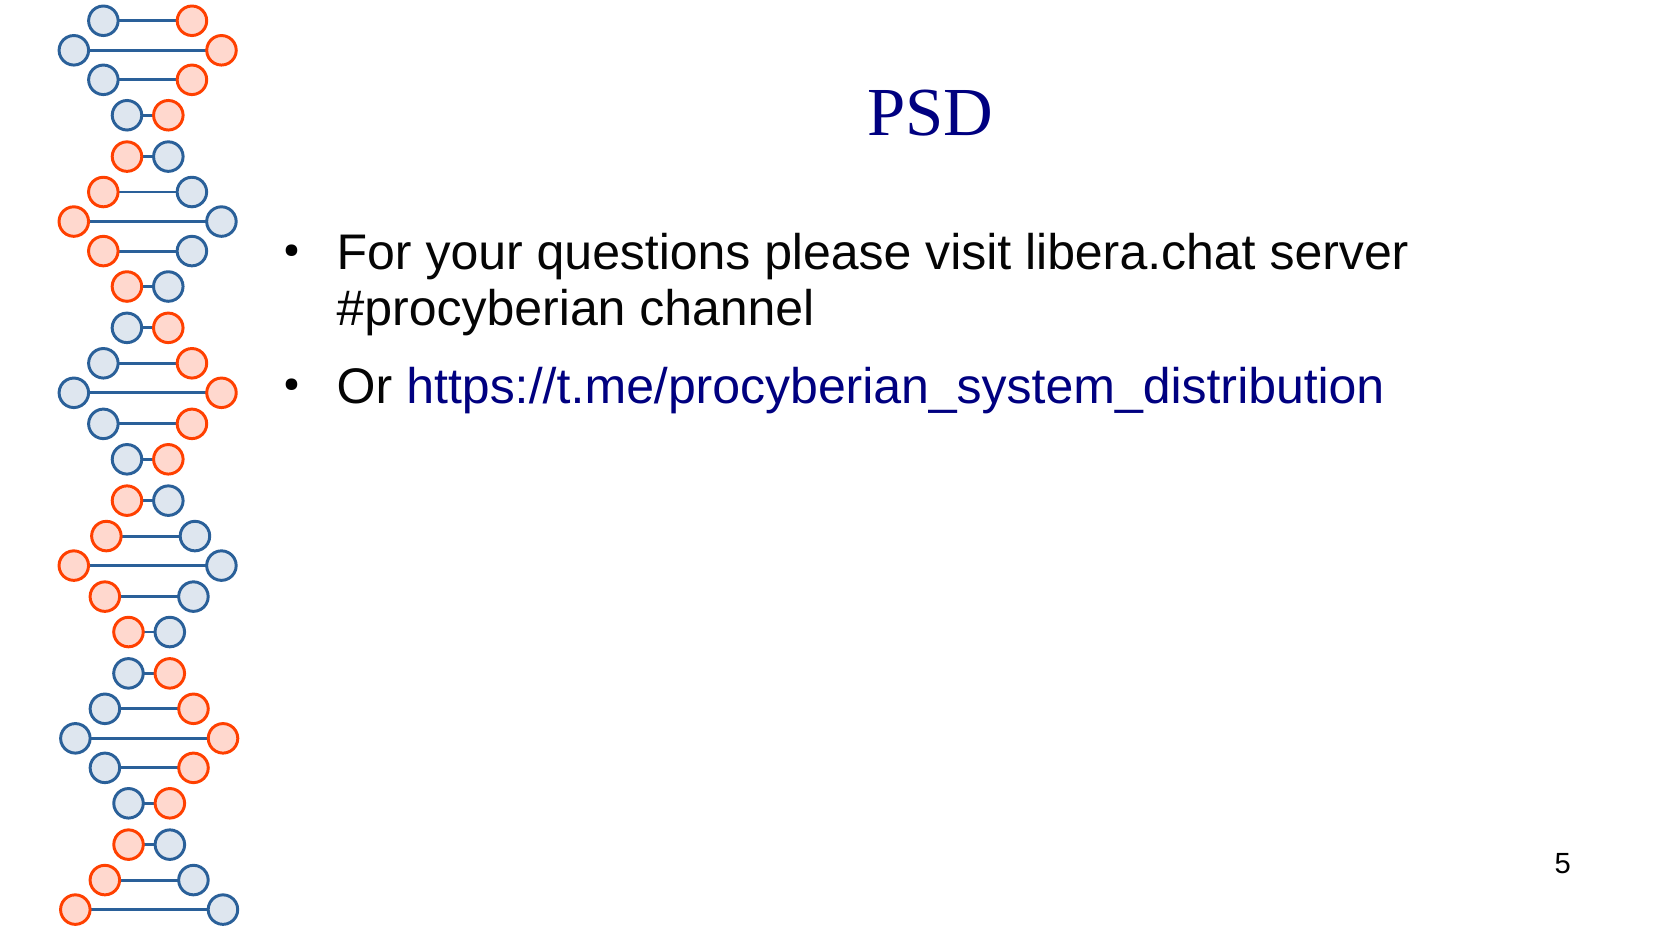

# PSD
For your questions please visit libera.chat server #procyberian channel
Or https://t.me/procyberian_system_distribution
5